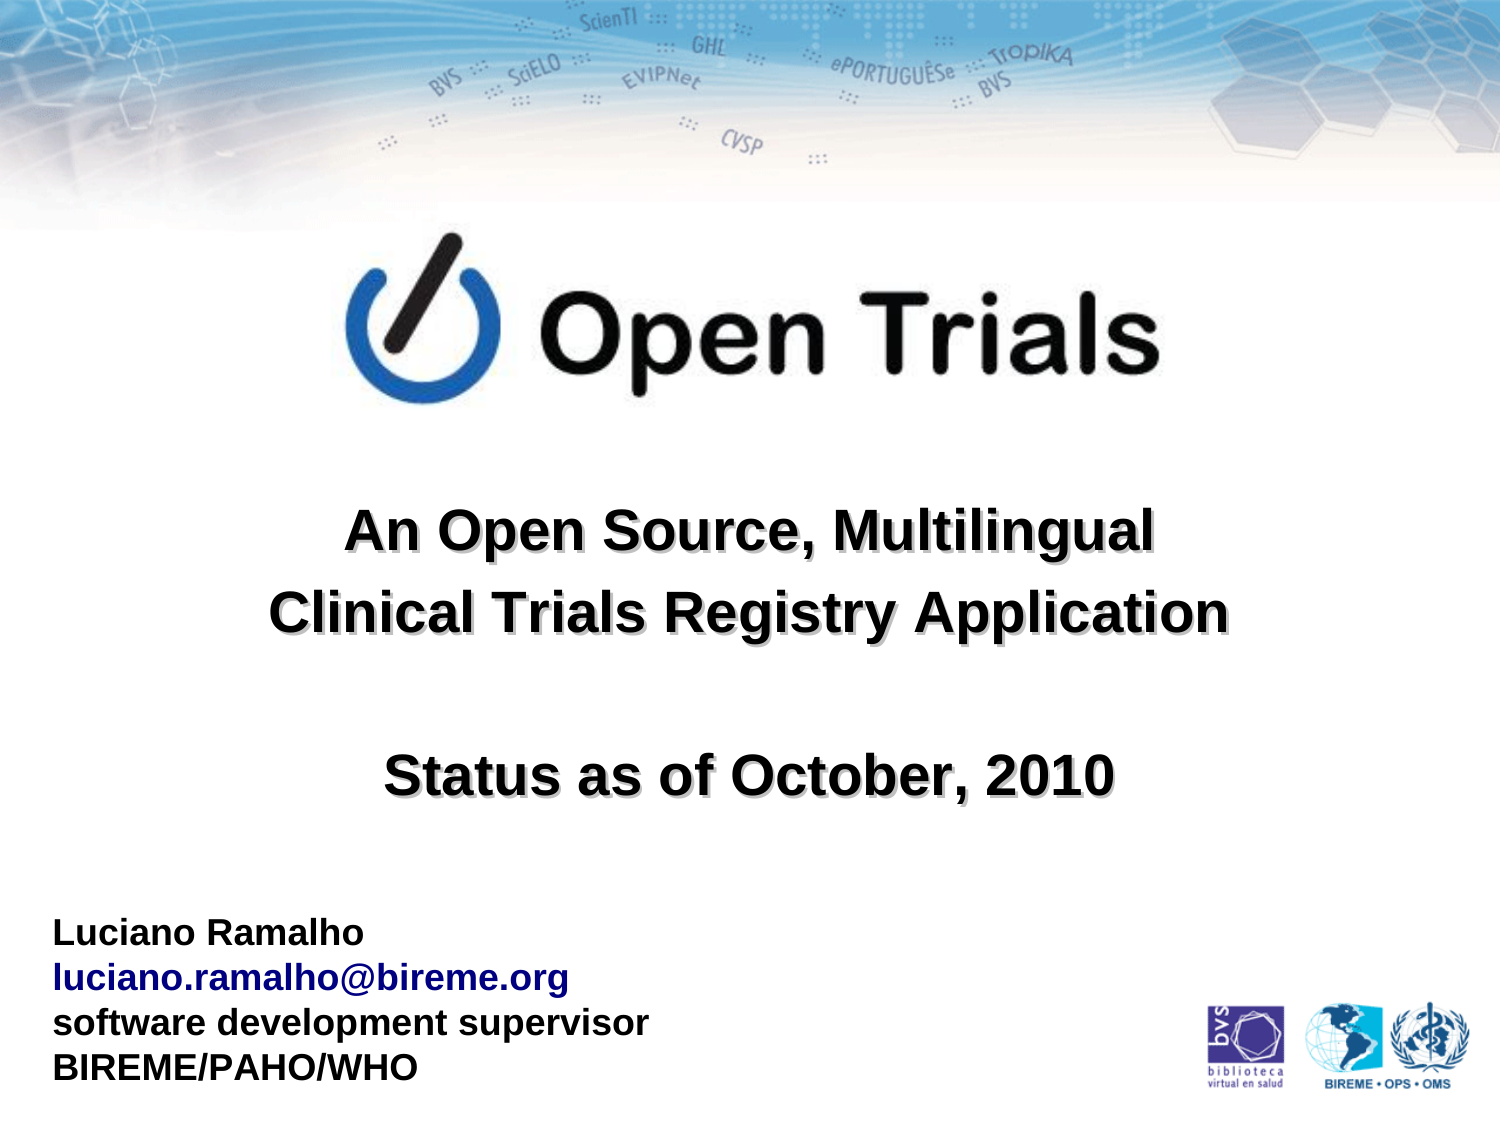

# An Open Source, Multilingual
Clinical Trials Registry Application
Status as of October, 2010
Luciano Ramalho
luciano.ramalho@bireme.org
software development supervisor
BIREME/PAHO/WHO